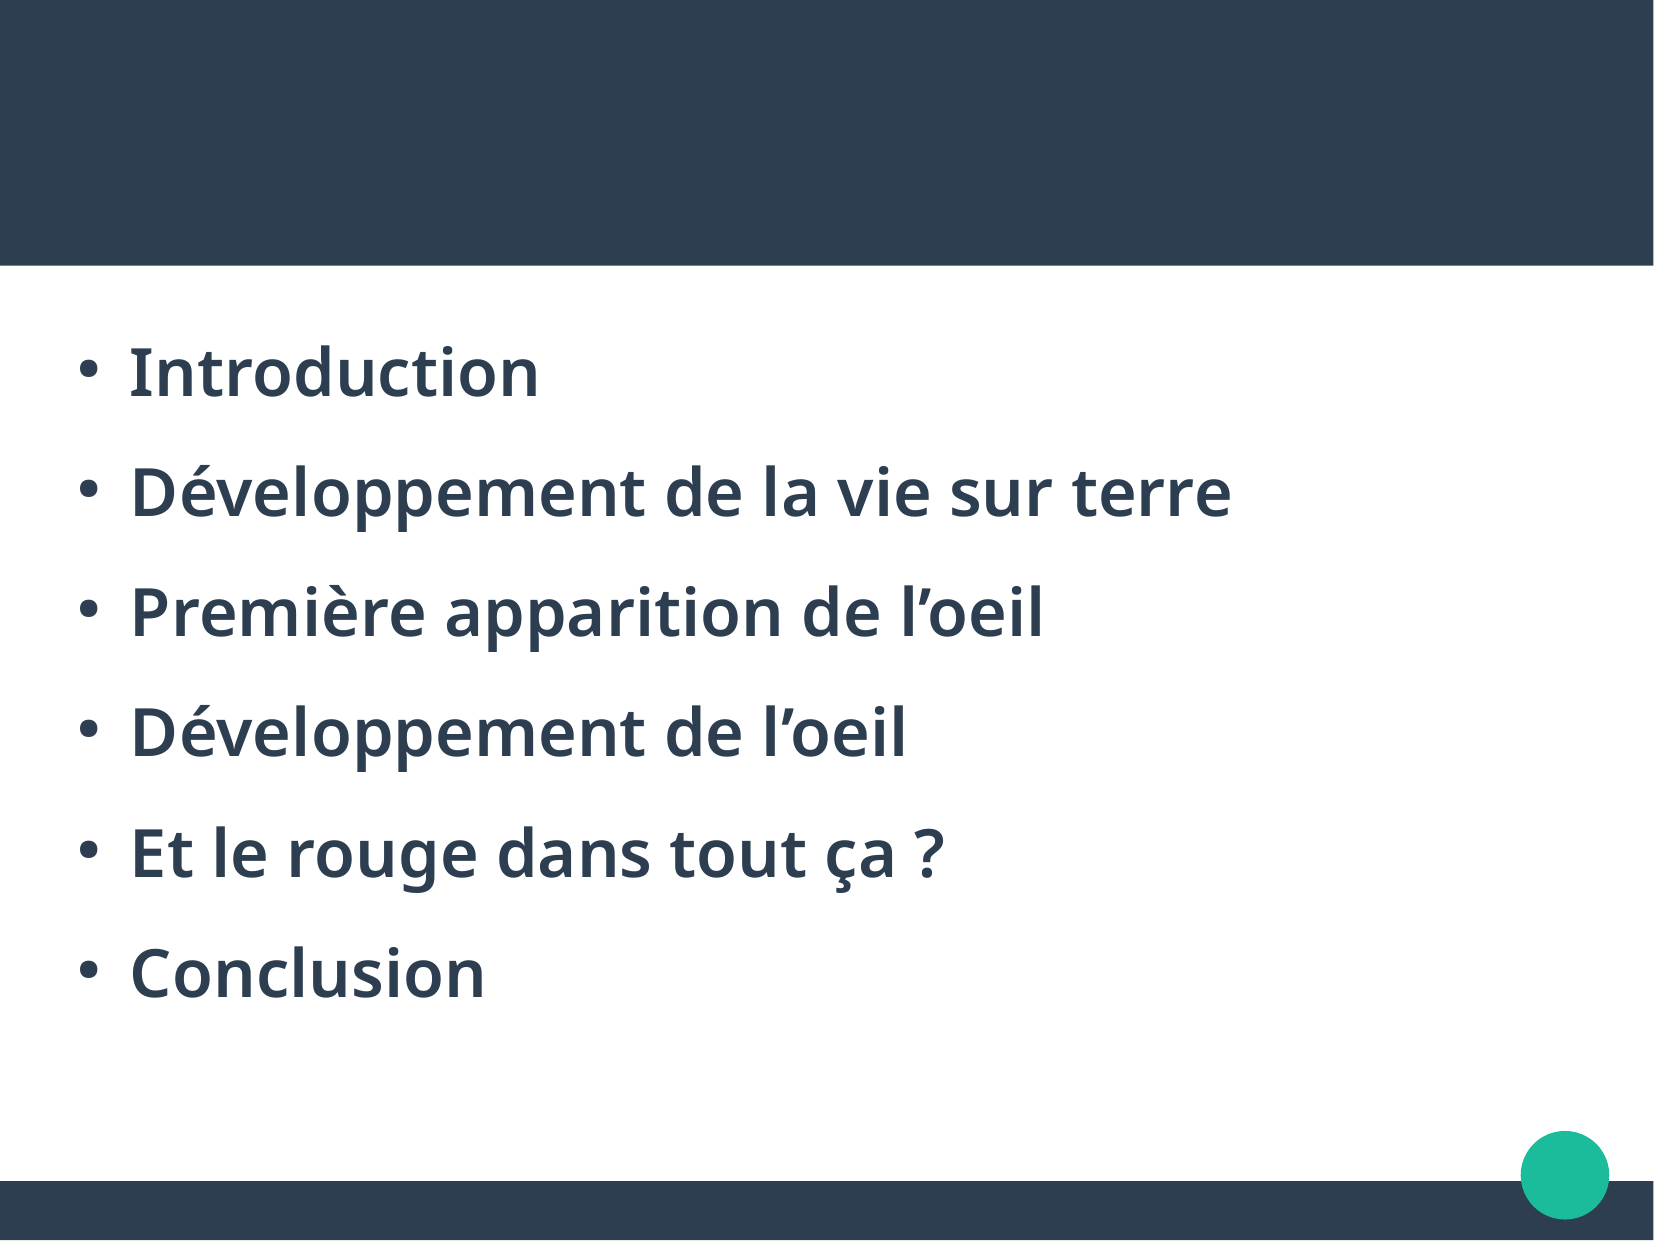

#
Introduction
Développement de la vie sur terre
Première apparition de l’oeil
Développement de l’oeil
Et le rouge dans tout ça ?
Conclusion